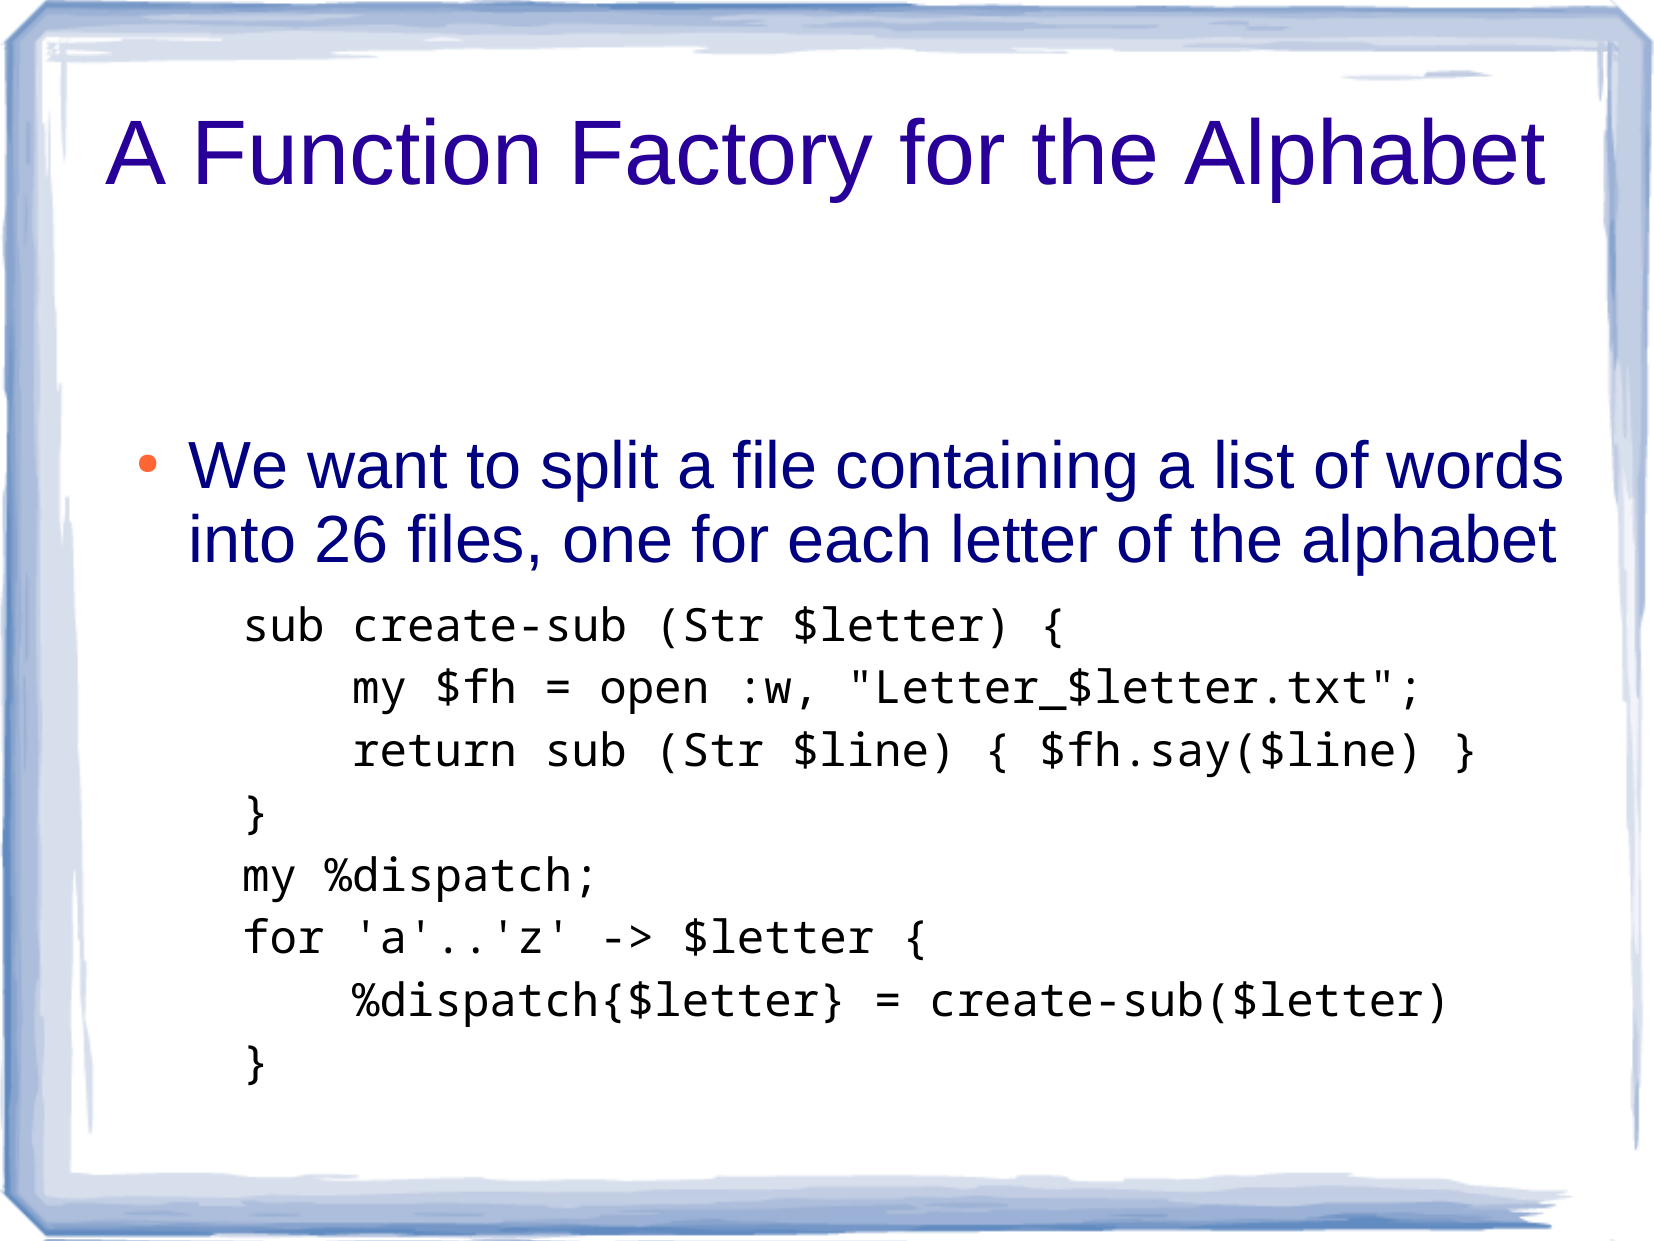

# A Function Factory for the Alphabet
We want to split a file containing a list of words into 26 files, one for each letter of the alphabet
sub create-sub (Str $letter) {
 my $fh = open :w, "Letter_$letter.txt";
 return sub (Str $line) { $fh.say($line) }
}
my %dispatch;
for 'a'..'z' -> $letter {
 %dispatch{$letter} = create-sub($letter)
}